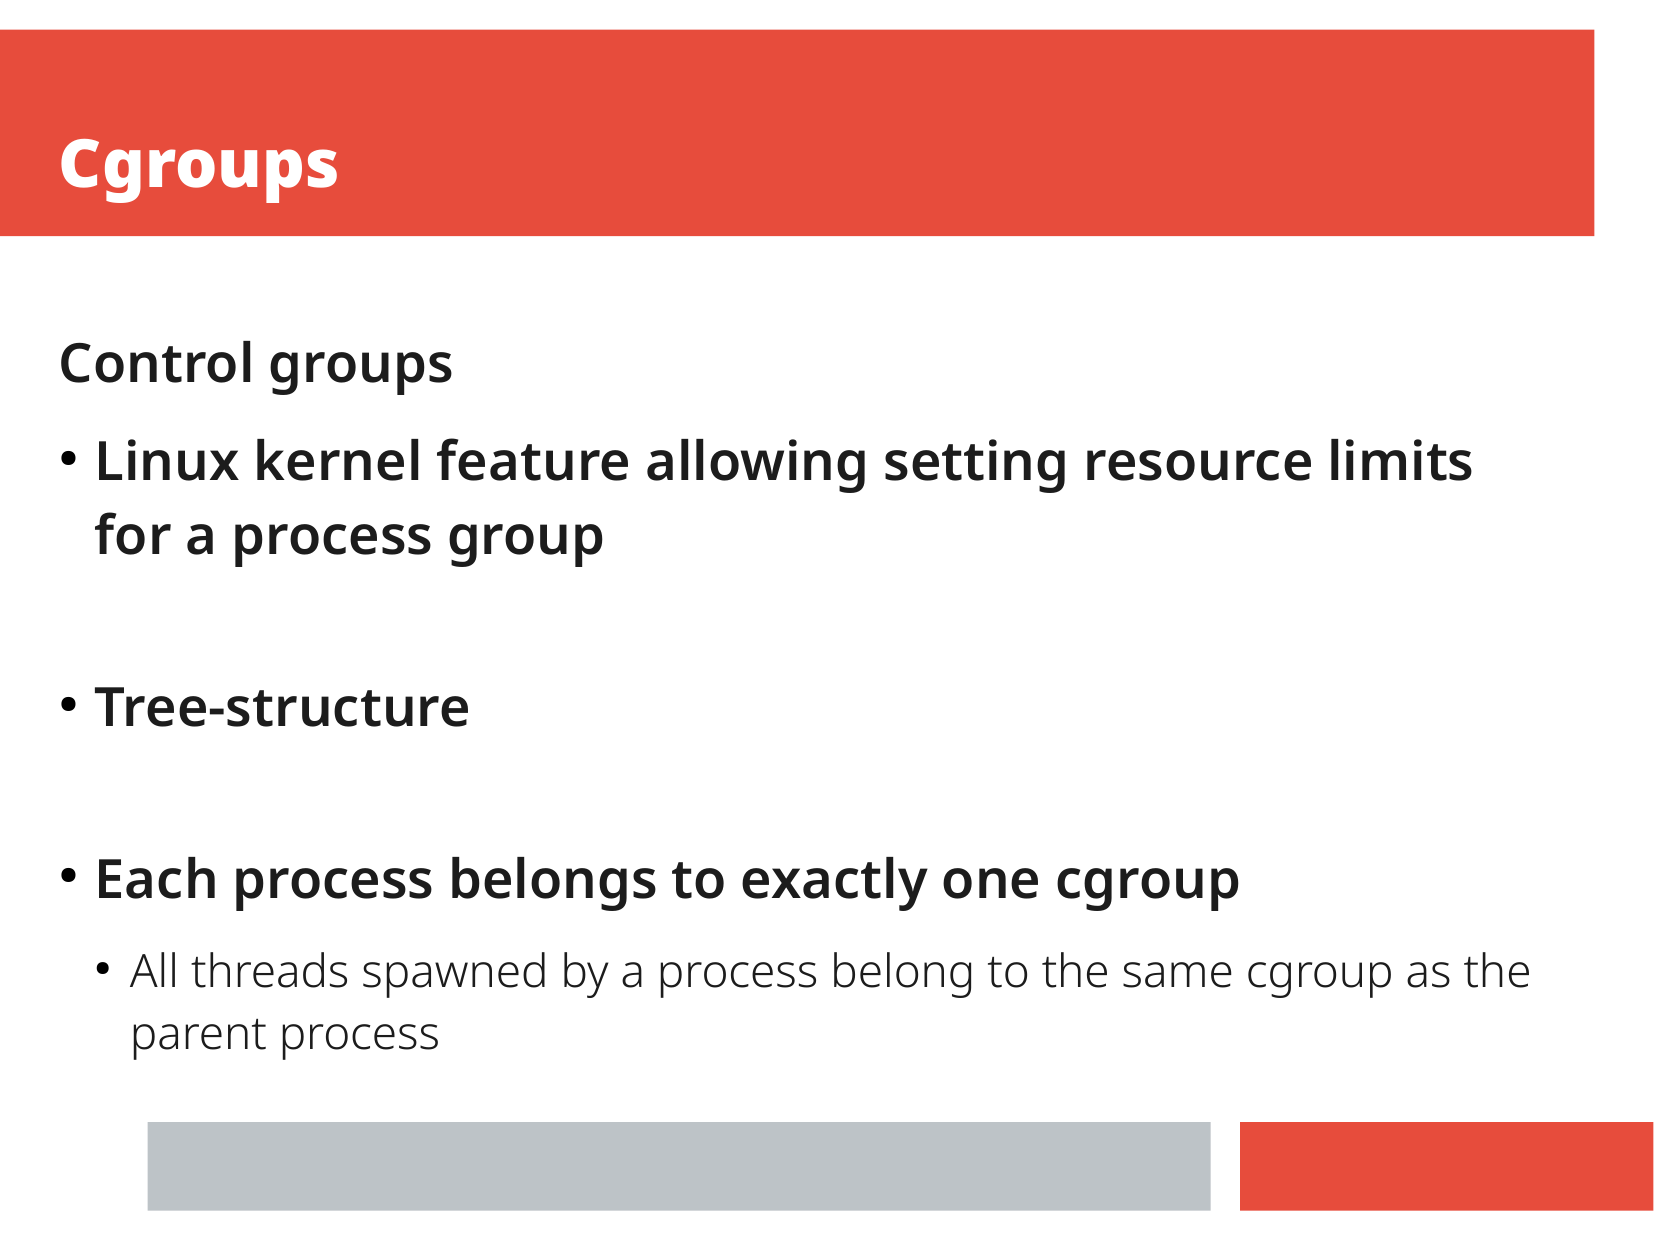

# Cgroups
Control groups
Linux kernel feature allowing setting resource limits for a process group
Tree-structure
Each process belongs to exactly one cgroup
All threads spawned by a process belong to the same cgroup as the parent process